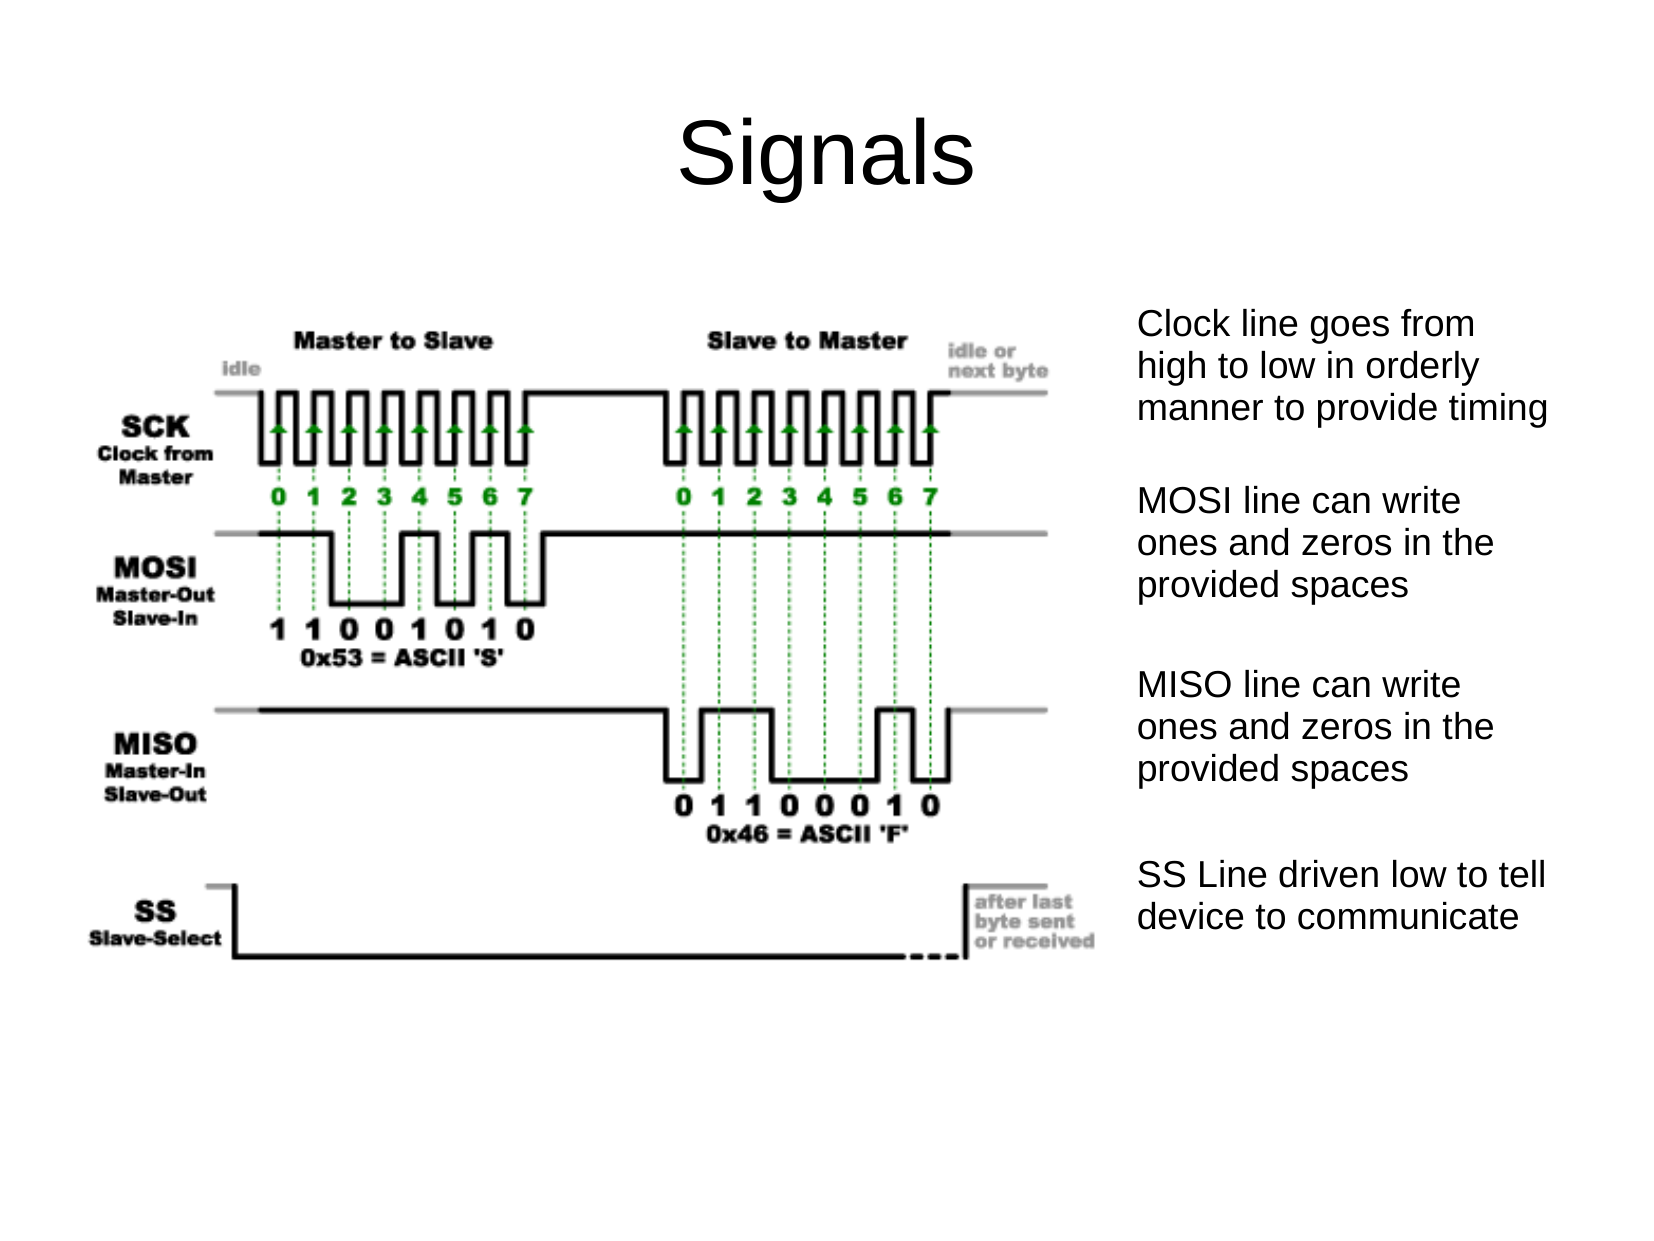

# Signals
Clock line goes from high to low in orderly manner to provide timing
MOSI line can write ones and zeros in the provided spaces
MISO line can write ones and zeros in the provided spaces
SS Line driven low to tell device to communicate